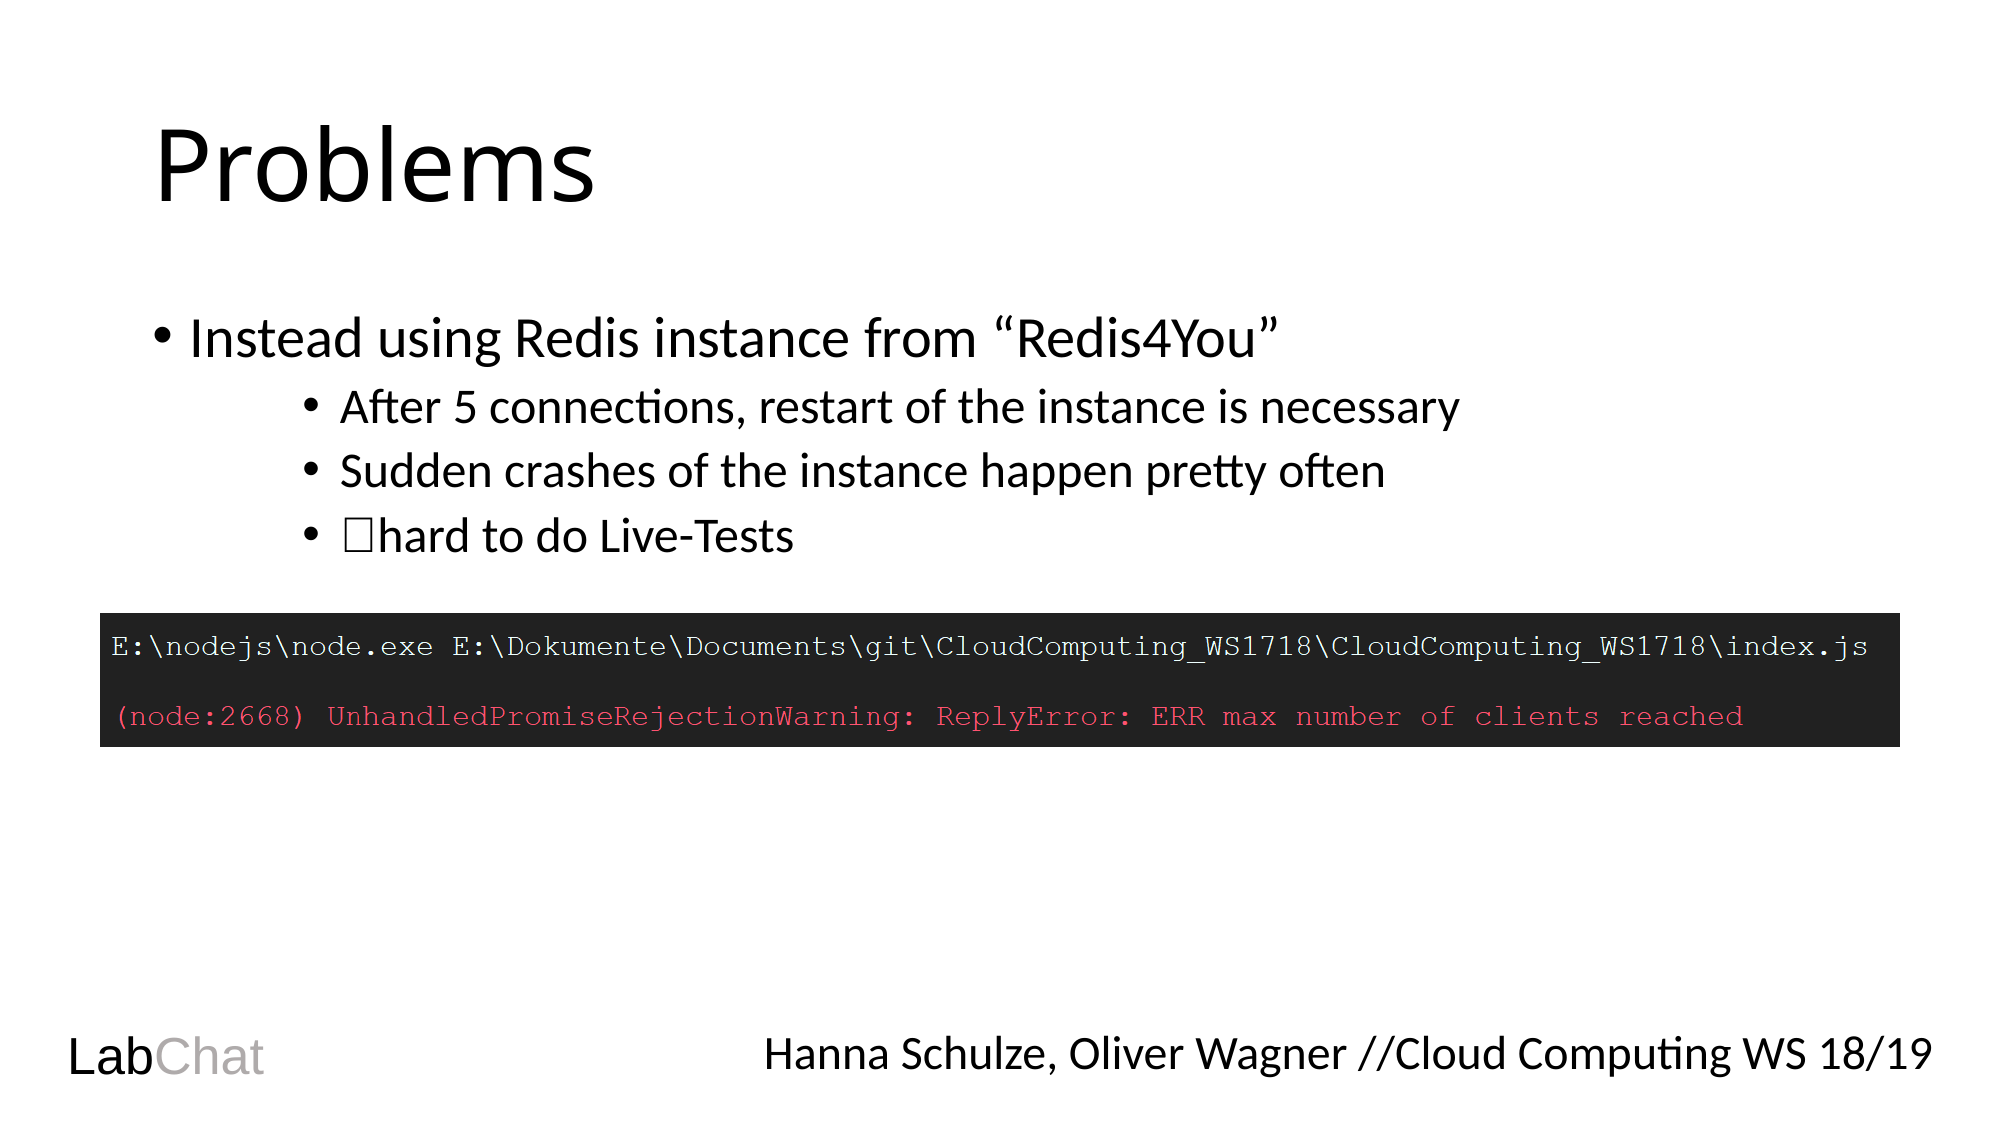

# Problems
Instead using Redis instance from “Redis4You”
After 5 connections, restart of the instance is necessary
Sudden crashes of the instance happen pretty often
hard to do Live-Tests
LabChat
 Hanna Schulze, Oliver Wagner //Cloud Computing WS 18/19